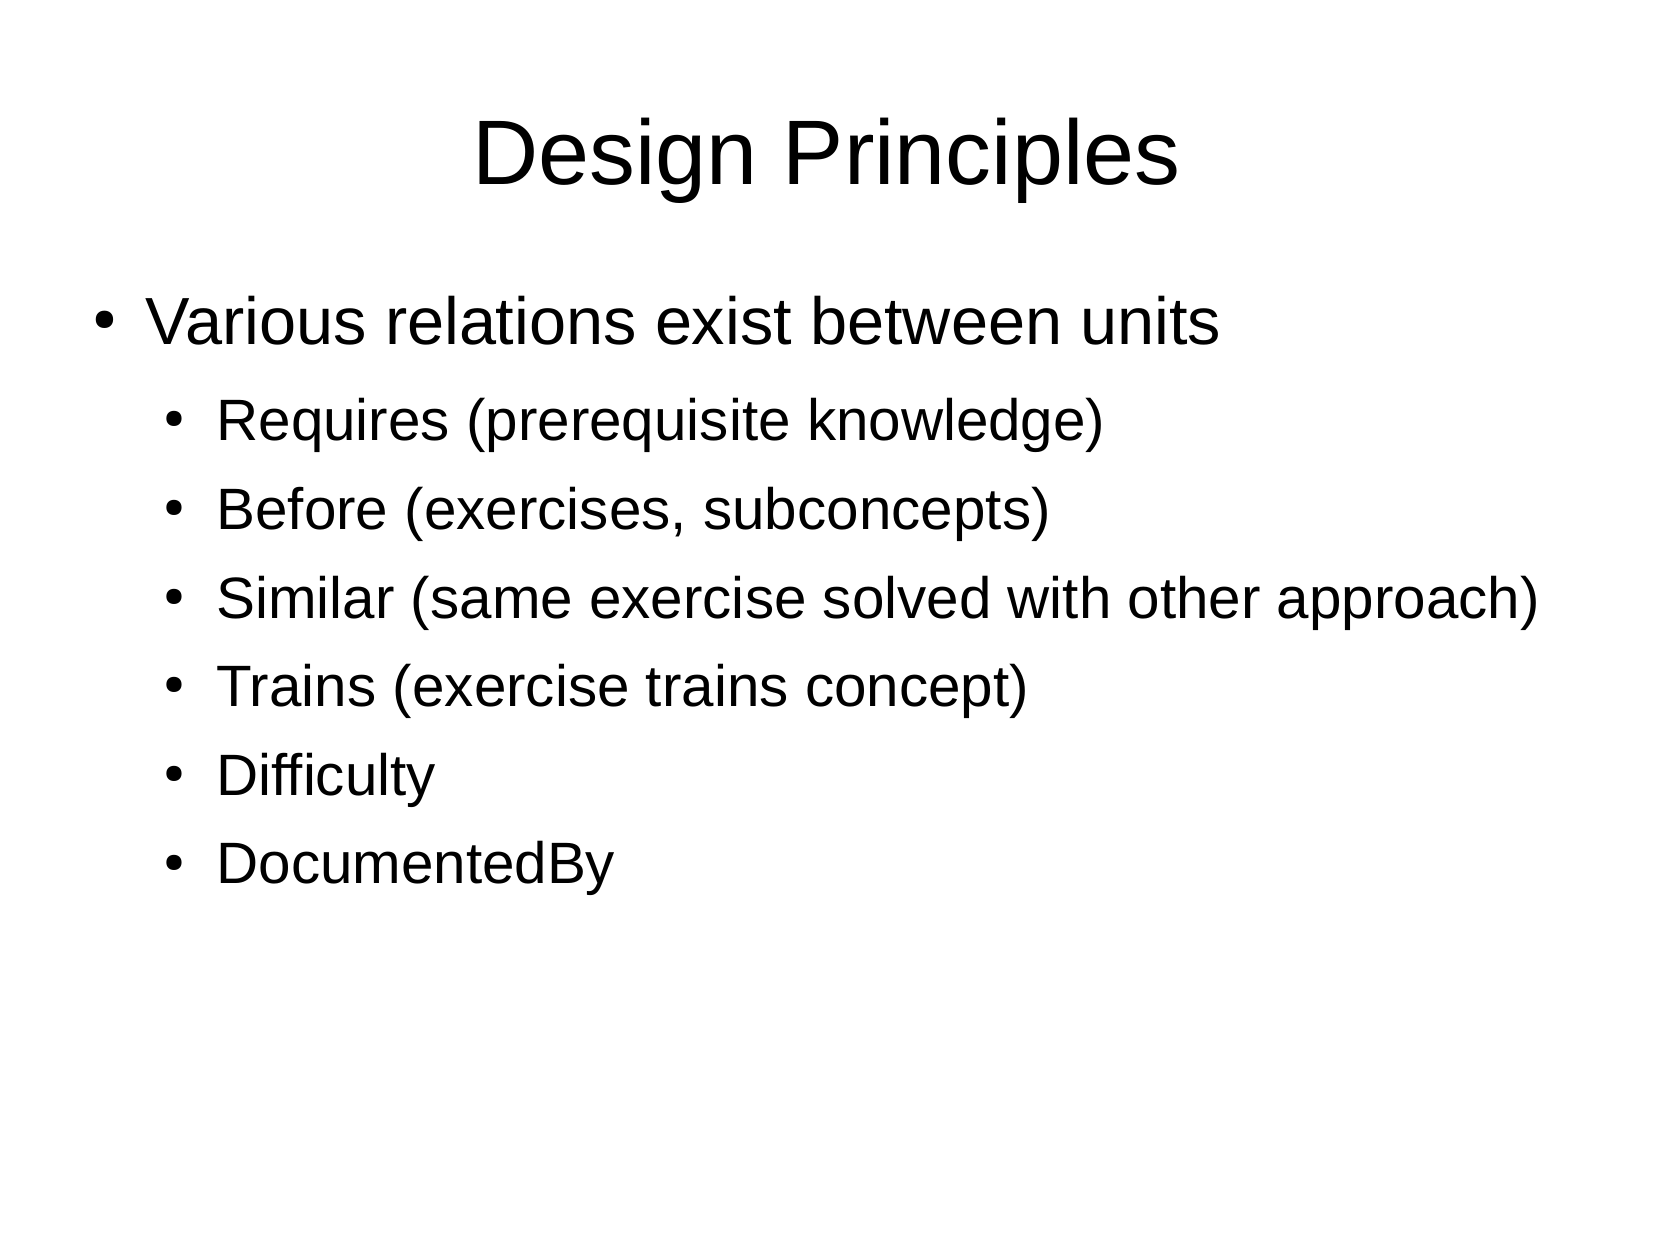

# Design Principles
Various relations exist between units
Requires (prerequisite knowledge)
Before (exercises, subconcepts)
Similar (same exercise solved with other approach)
Trains (exercise trains concept)
Difficulty
DocumentedBy